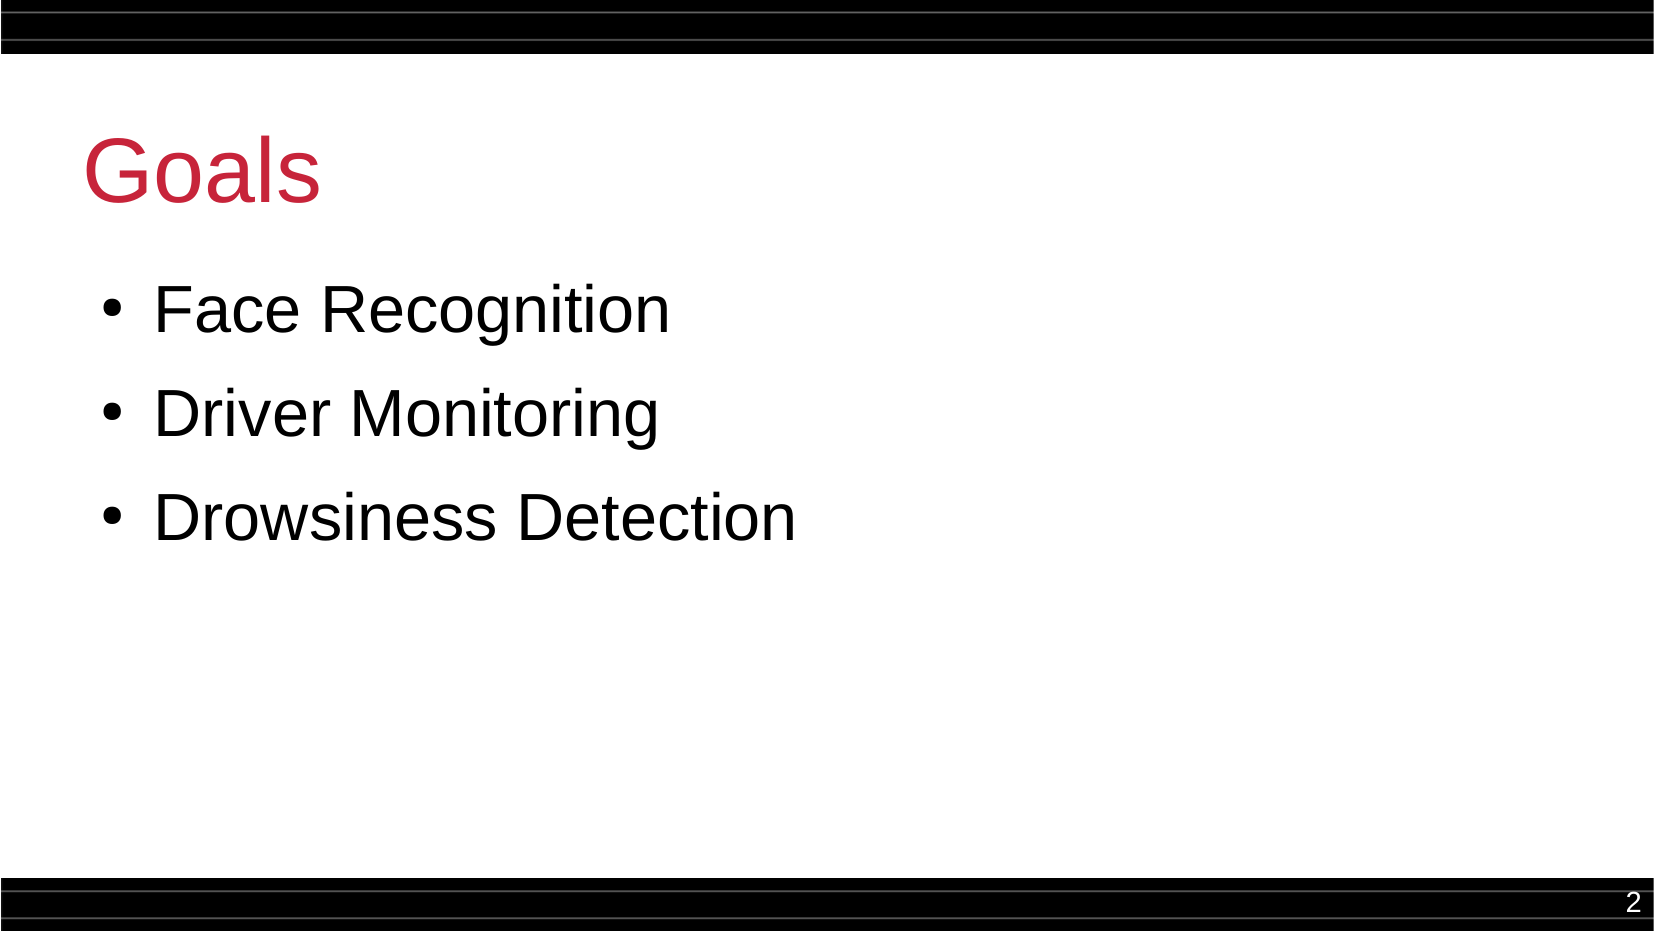

# Goals
Face Recognition
Driver Monitoring
Drowsiness Detection